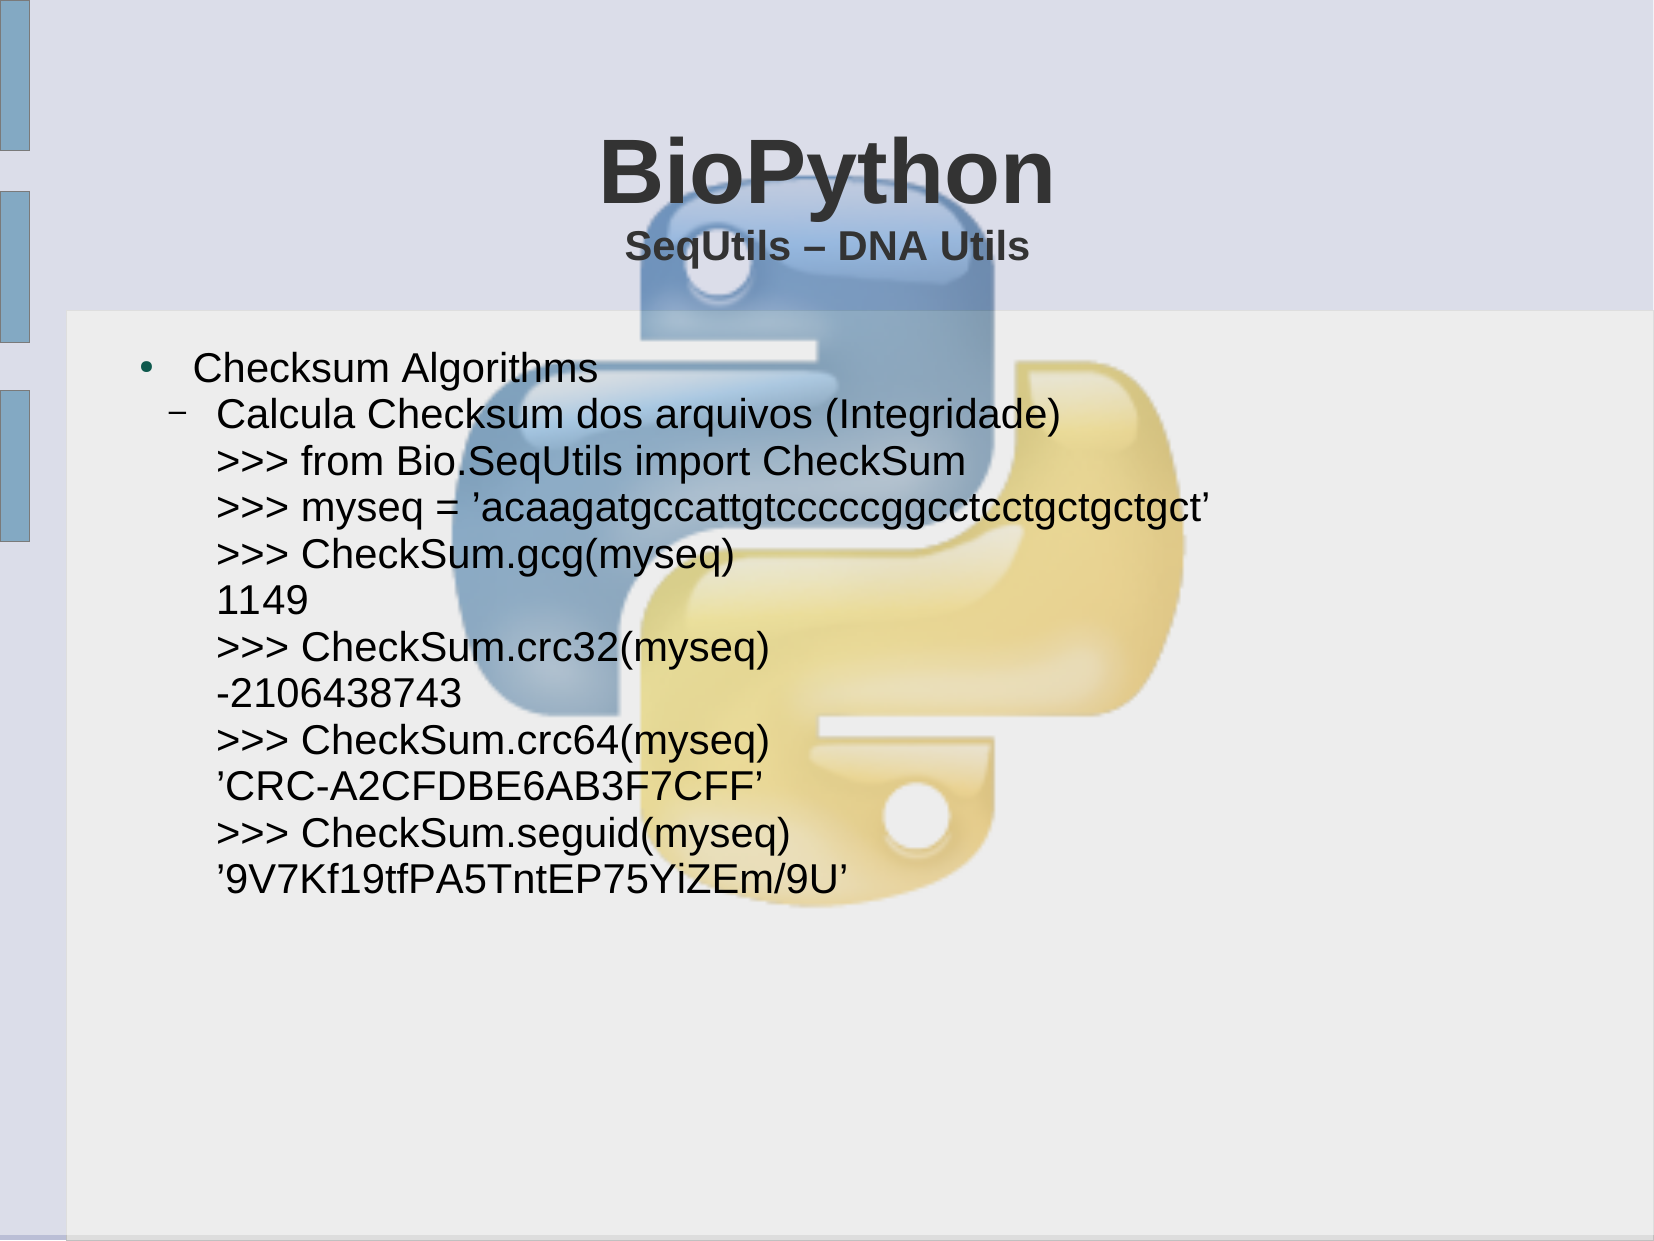

# BioPython SeqUtils – DNA Utils
Checksum Algorithms
Calcula Checksum dos arquivos (Integridade)
>>> from Bio.SeqUtils import CheckSum
>>> myseq = ’acaagatgccattgtcccccggcctcctgctgctgct’
>>> CheckSum.gcg(myseq)
1149
>>> CheckSum.crc32(myseq)
-2106438743
>>> CheckSum.crc64(myseq)
’CRC-A2CFDBE6AB3F7CFF’
>>> CheckSum.seguid(myseq)
’9V7Kf19tfPA5TntEP75YiZEm/9U’